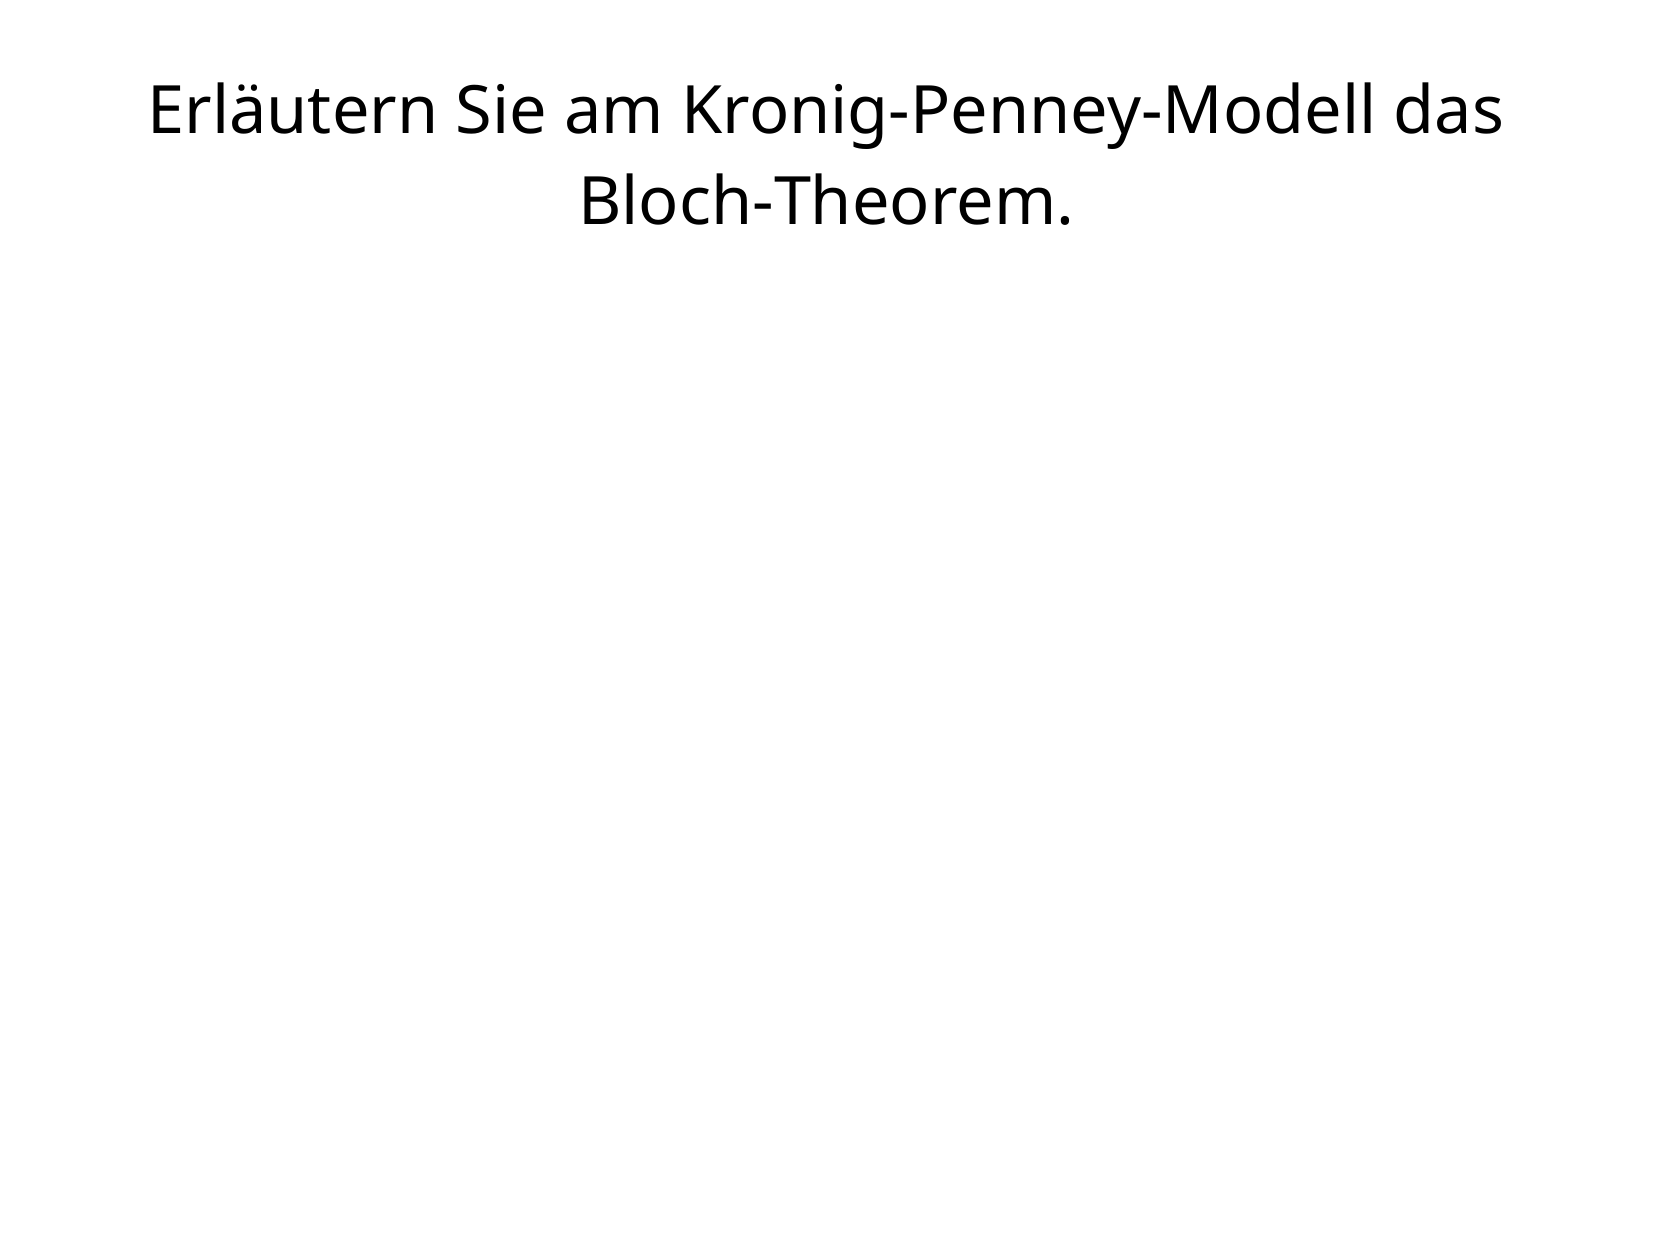

# Erläutern Sie am Kronig-Penney-Modell das Bloch‑Theorem.